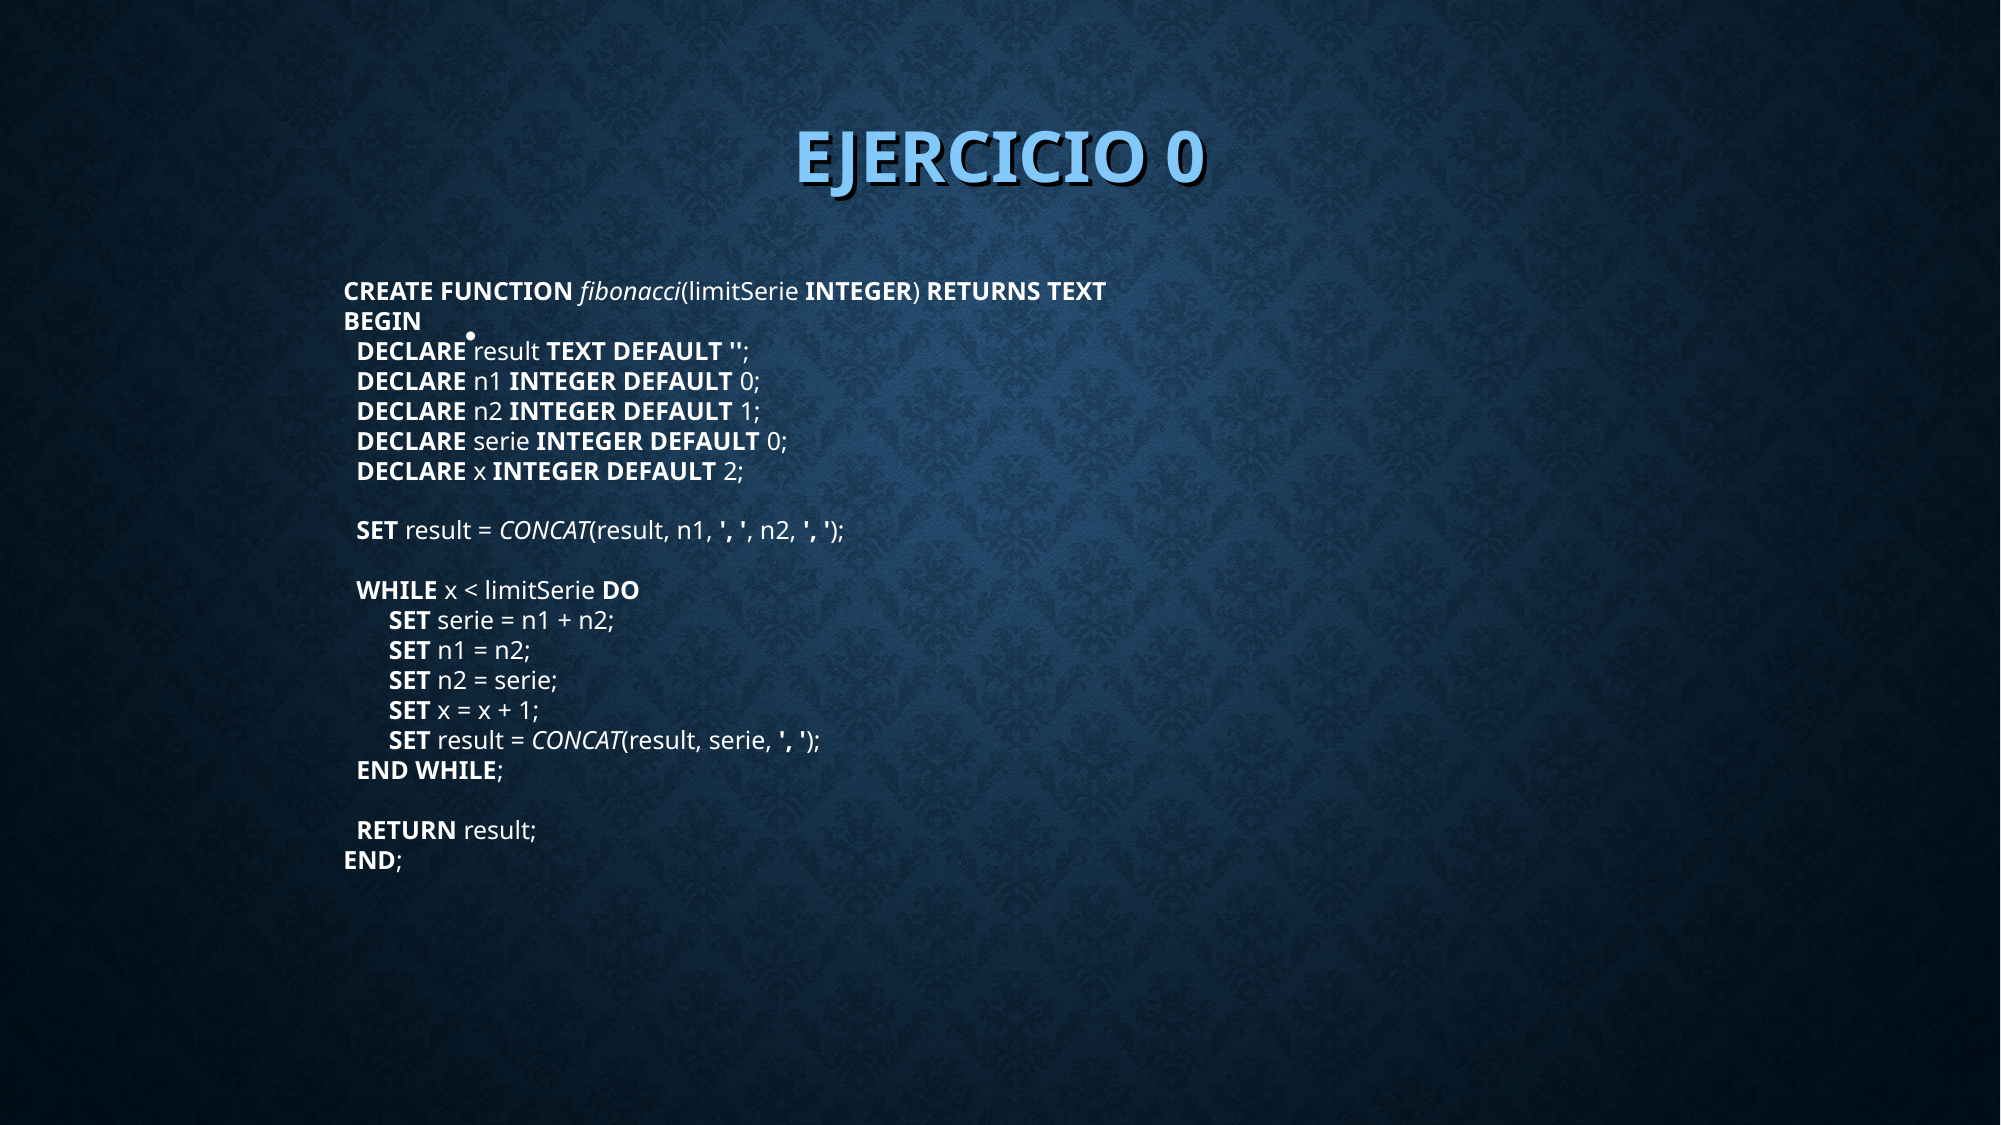

# Ejercicio 0
CREATE FUNCTION fibonacci(limitSerie INTEGER) RETURNS TEXT
BEGIN
  DECLARE result TEXT DEFAULT '';
  DECLARE n1 INTEGER DEFAULT 0;
  DECLARE n2 INTEGER DEFAULT 1;
  DECLARE serie INTEGER DEFAULT 0;
  DECLARE x INTEGER DEFAULT 2;
  SET result = CONCAT(result, n1, ', ', n2, ', ');
  WHILE x < limitSerie DO
       SET serie = n1 + n2;
       SET n1 = n2;
       SET n2 = serie;
       SET x = x + 1;
       SET result = CONCAT(result, serie, ', ');
  END WHILE;
  RETURN result;
END;